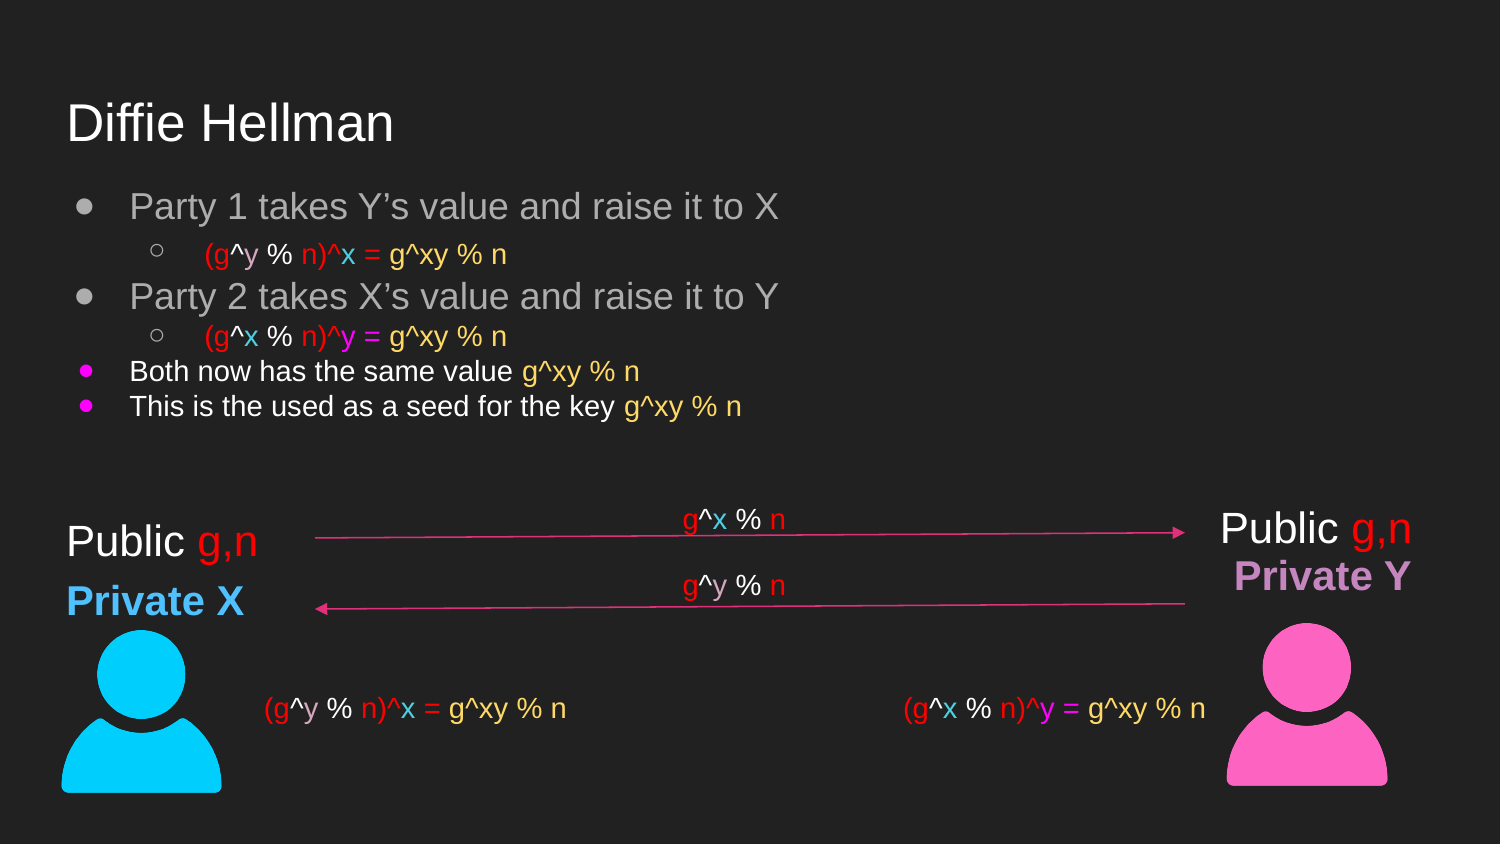

# Diffie Hellman
Party 1 takes Y’s value and raise it to X
(g^y % n)^x = g^xy % n
Party 2 takes X’s value and raise it to Y
(g^x % n)^y = g^xy % n
Both now has the same value g^xy % n
This is the used as a seed for the key g^xy % n
g^x % n
Public g,n
Public g,n
Private Y
g^y % n
Private X
(g^y % n)^x = g^xy % n
(g^x % n)^y = g^xy % n